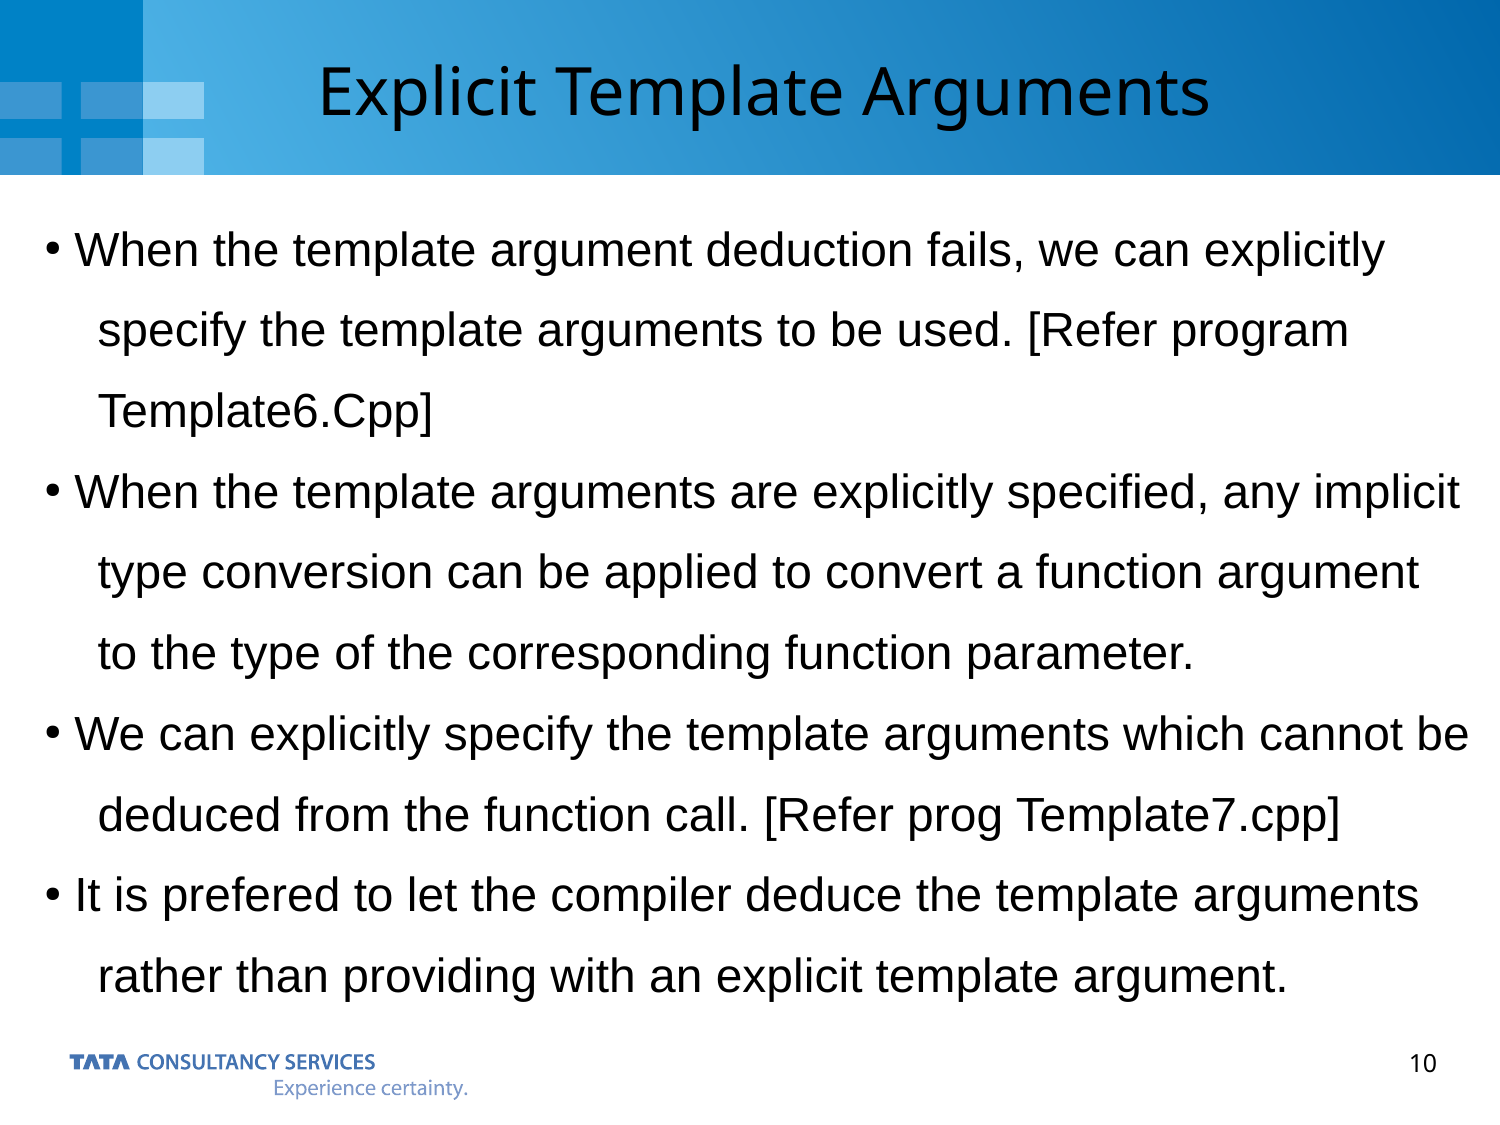

Explicit Template Arguments
 When the template argument deduction fails, we can explicitly specify the template arguments to be used. [Refer program Template6.Cpp]
 When the template arguments are explicitly specified, any implicit type conversion can be applied to convert a function argument to the type of the corresponding function parameter.
 We can explicitly specify the template arguments which cannot be deduced from the function call. [Refer prog Template7.cpp]
 It is prefered to let the compiler deduce the template arguments rather than providing with an explicit template argument.